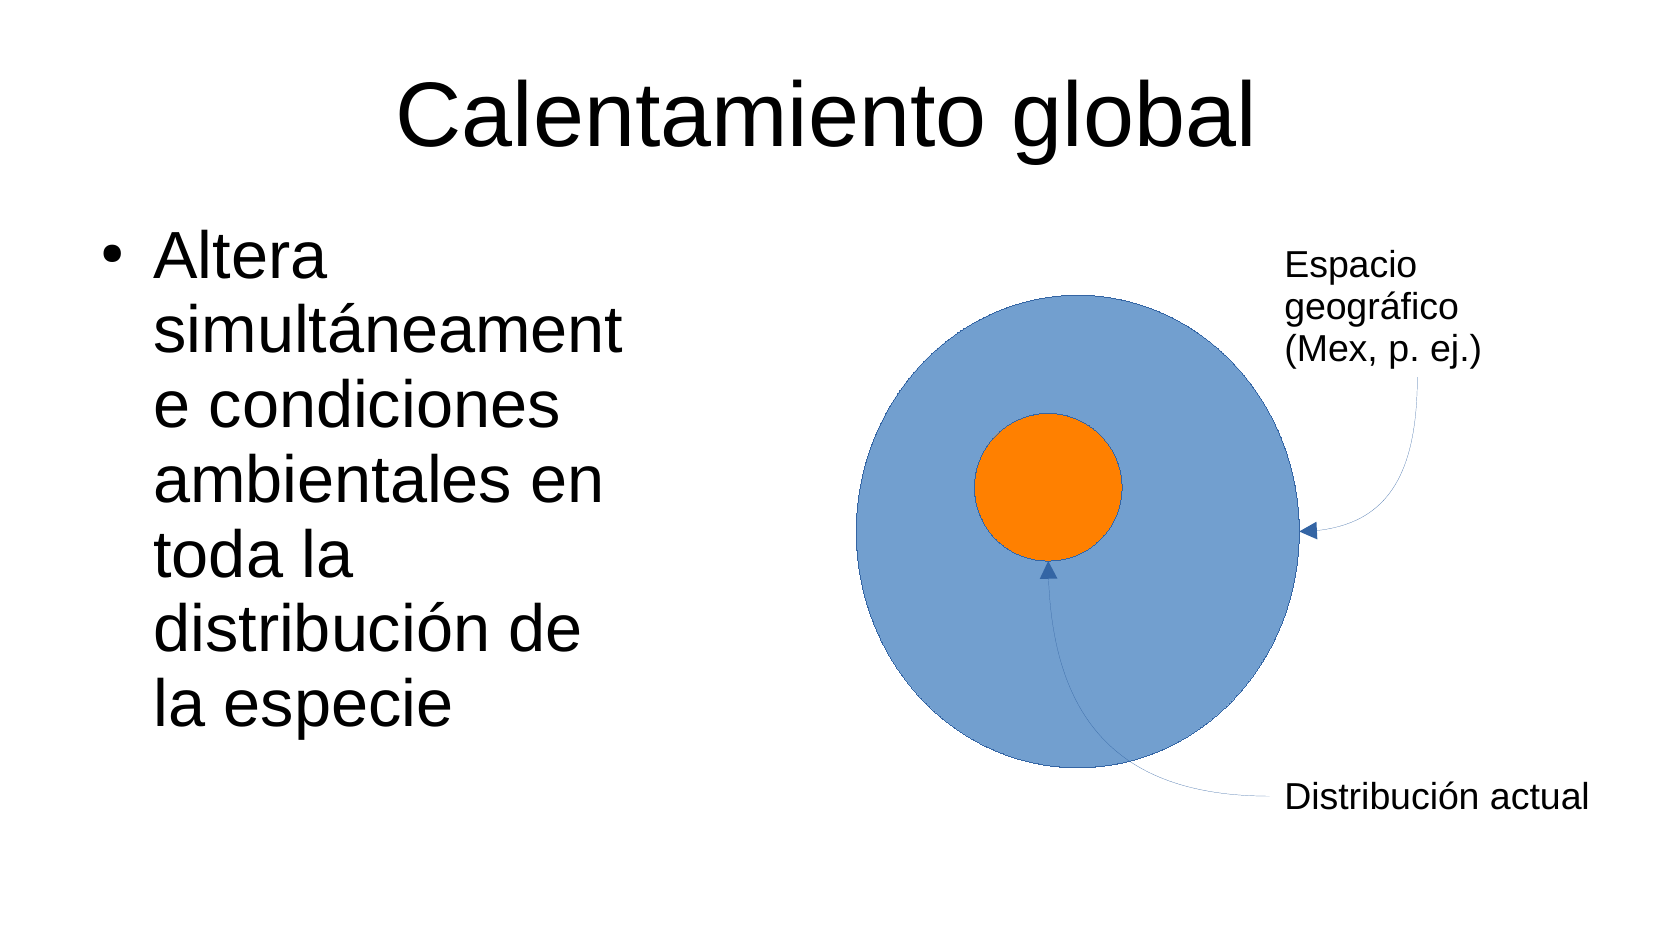

# Calentamiento global
Altera simultáneamente condiciones ambientales en toda la distribución de la especie
Espacio geográfico (Mex, p. ej.)
Distribución actual